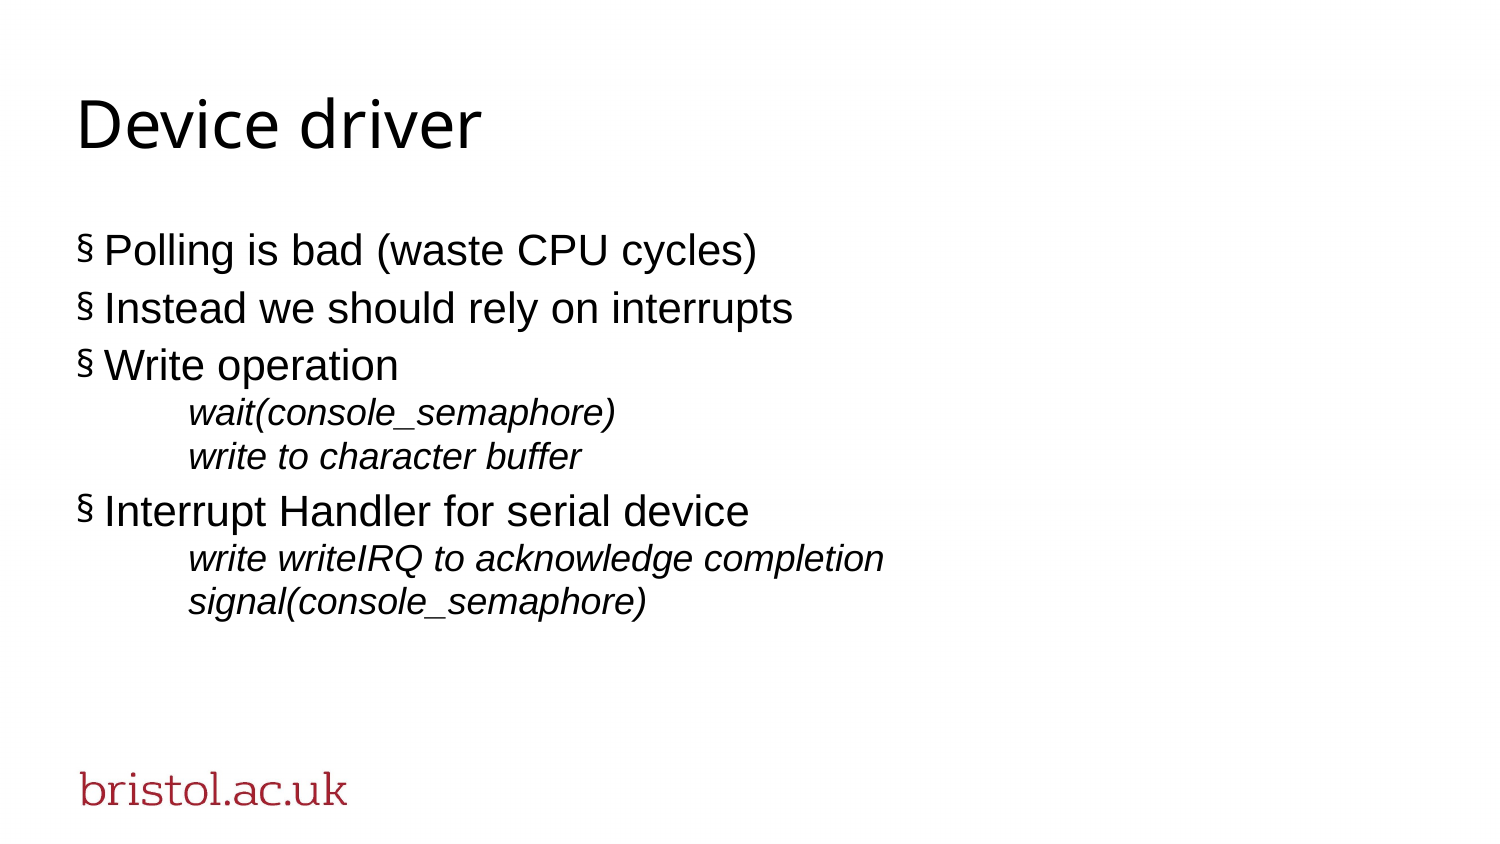

# Device driver
Polling is bad (waste CPU cycles)
Instead we should rely on interrupts
Write operation
wait(console_semaphore)
write to character buffer
Interrupt Handler for serial device
write writeIRQ to acknowledge completion
signal(console_semaphore)